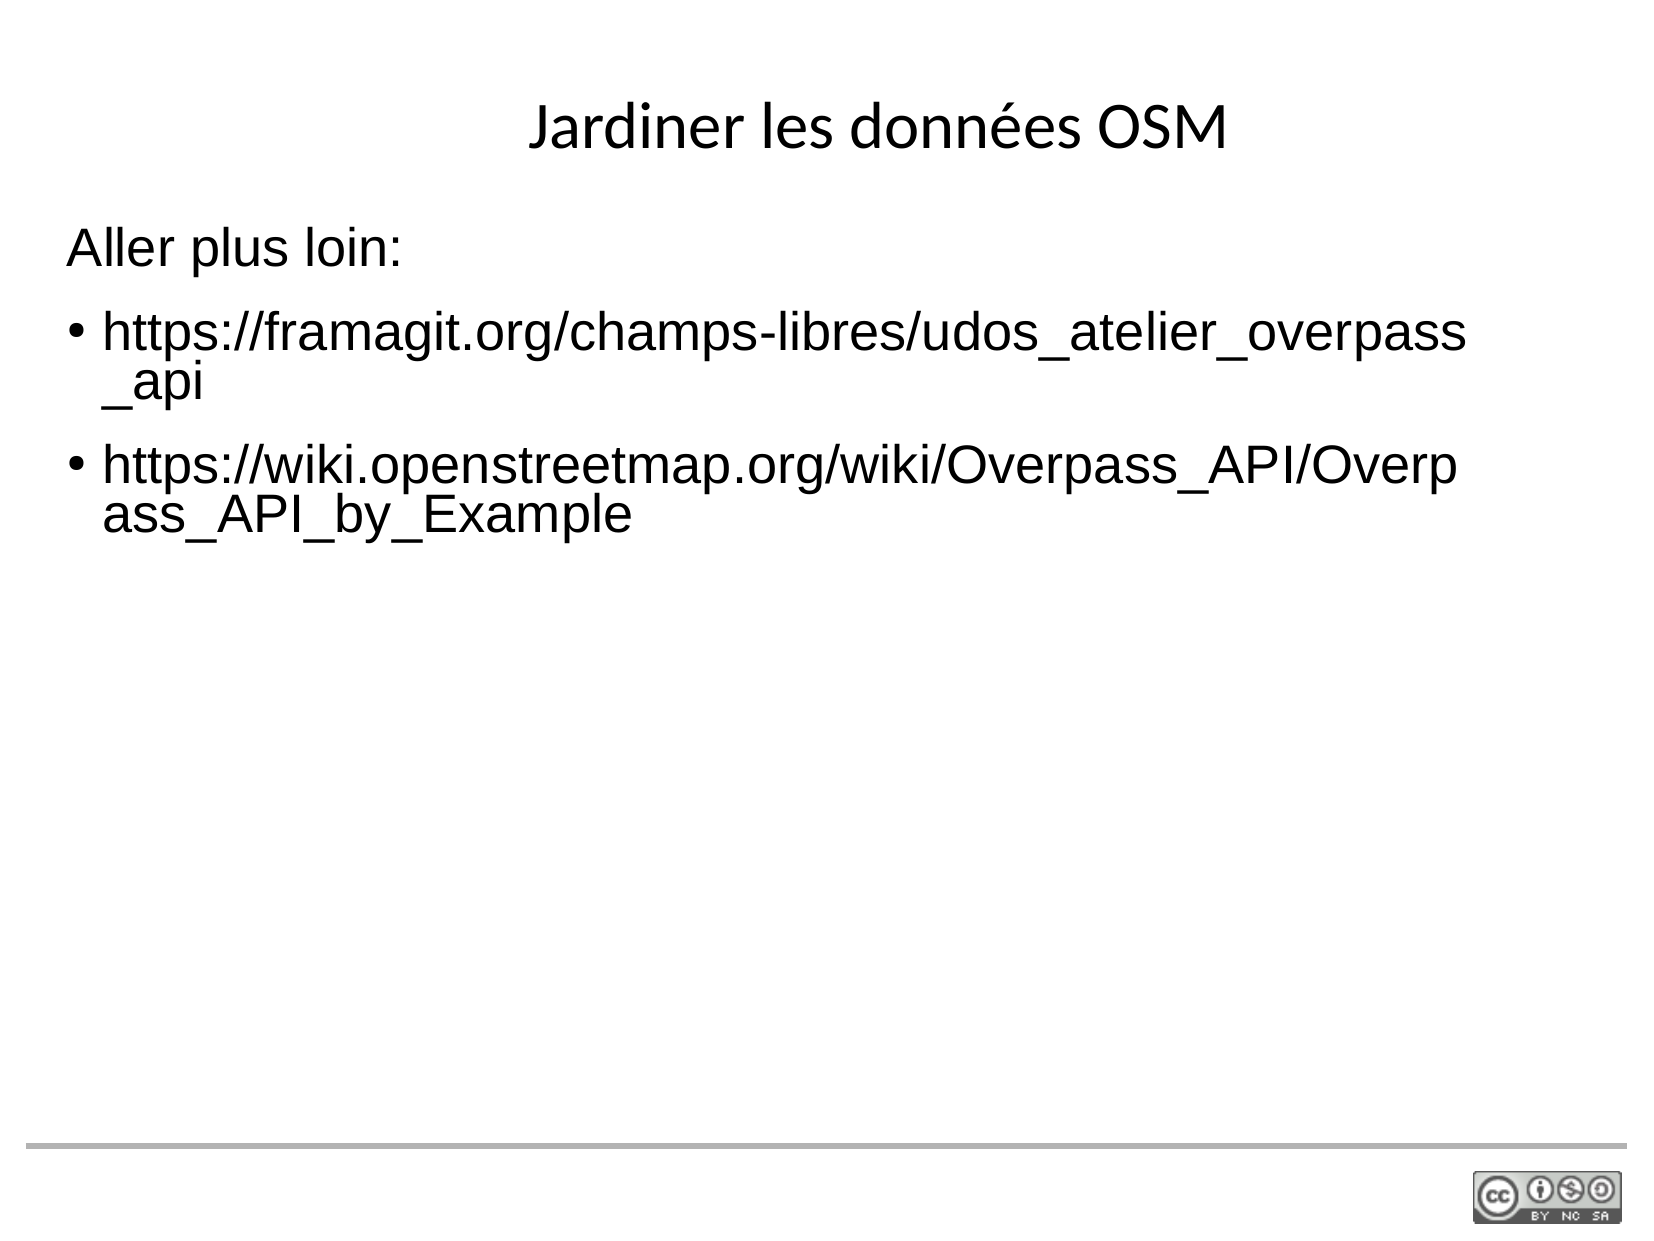

# Jardiner les données OSM
Aller plus loin:
https://framagit.org/champs-libres/udos_atelier_overpass_api
https://wiki.openstreetmap.org/wiki/Overpass_API/Overpass_API_by_Example